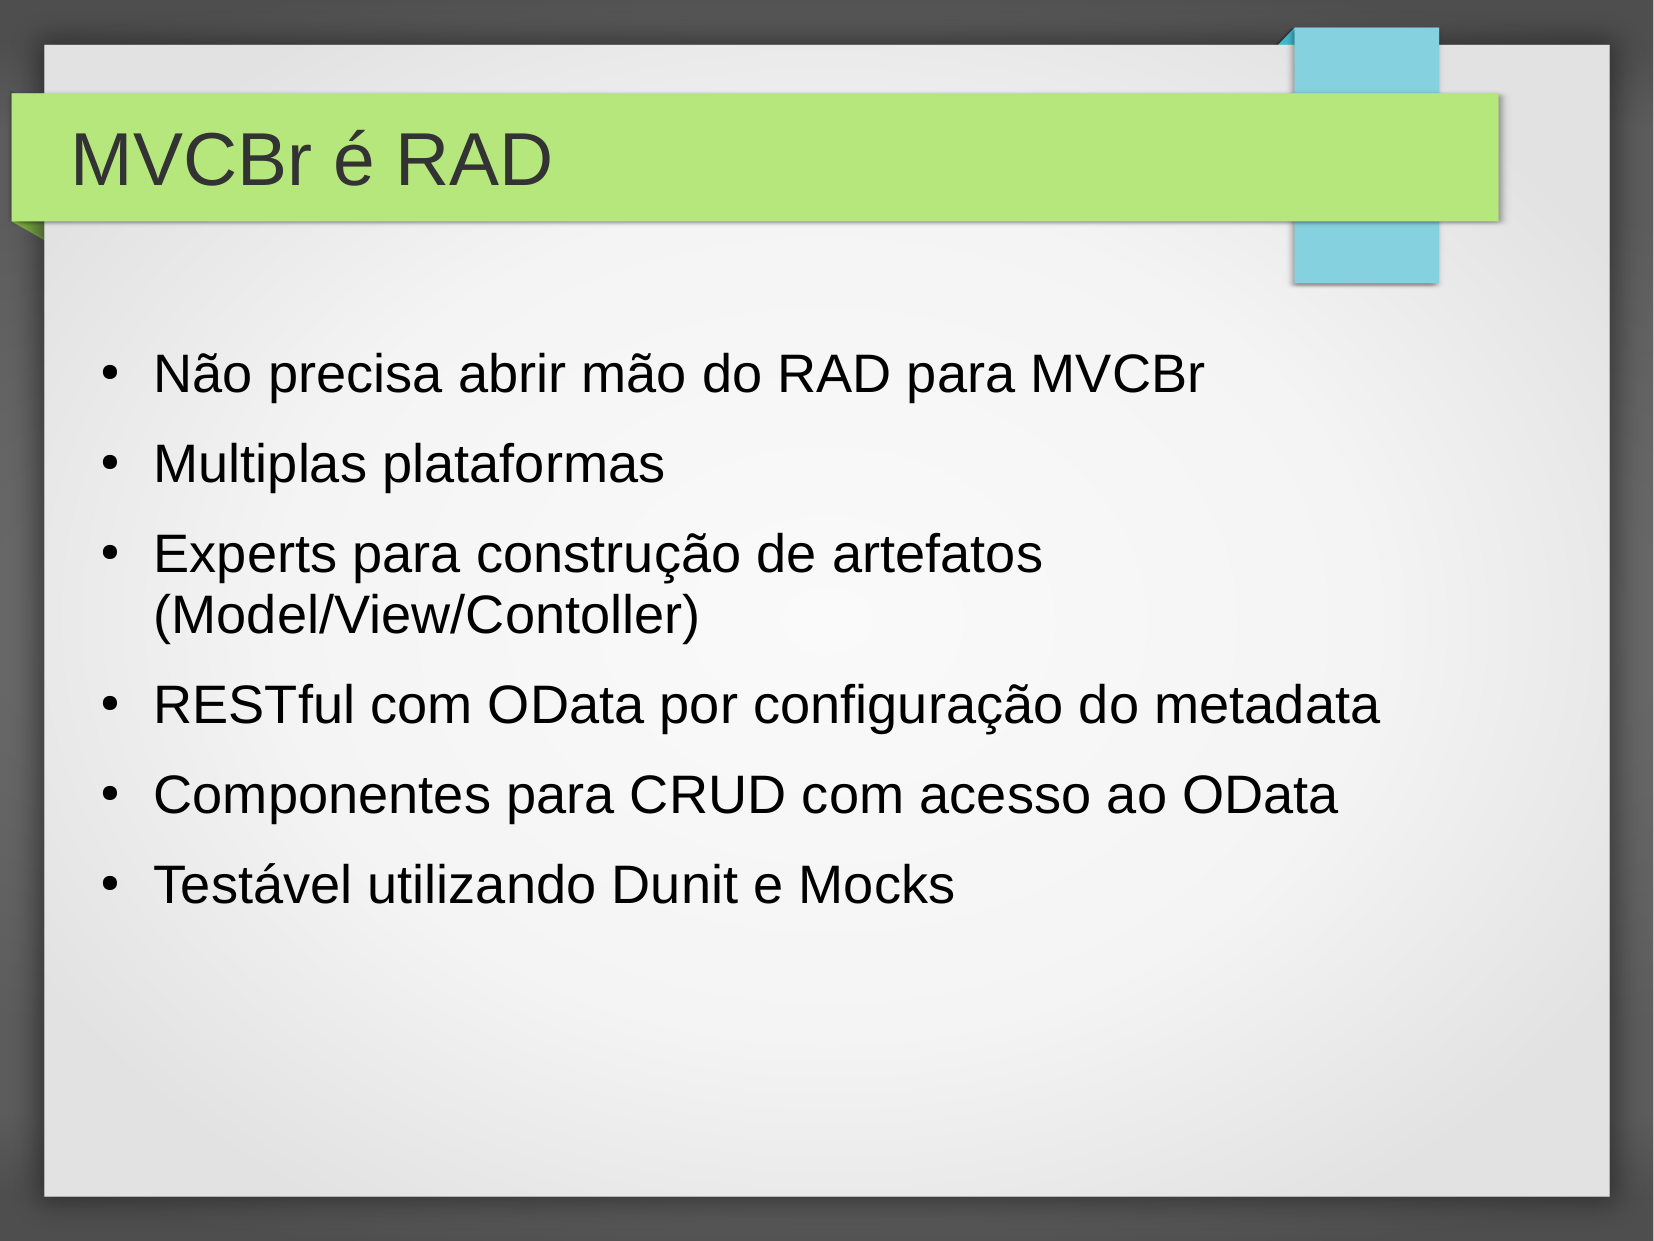

# MVCBr é RAD
Não precisa abrir mão do RAD para MVCBr
Multiplas plataformas
Experts para construção de artefatos (Model/View/Contoller)
RESTful com OData por configuração do metadata
Componentes para CRUD com acesso ao OData
Testável utilizando Dunit e Mocks